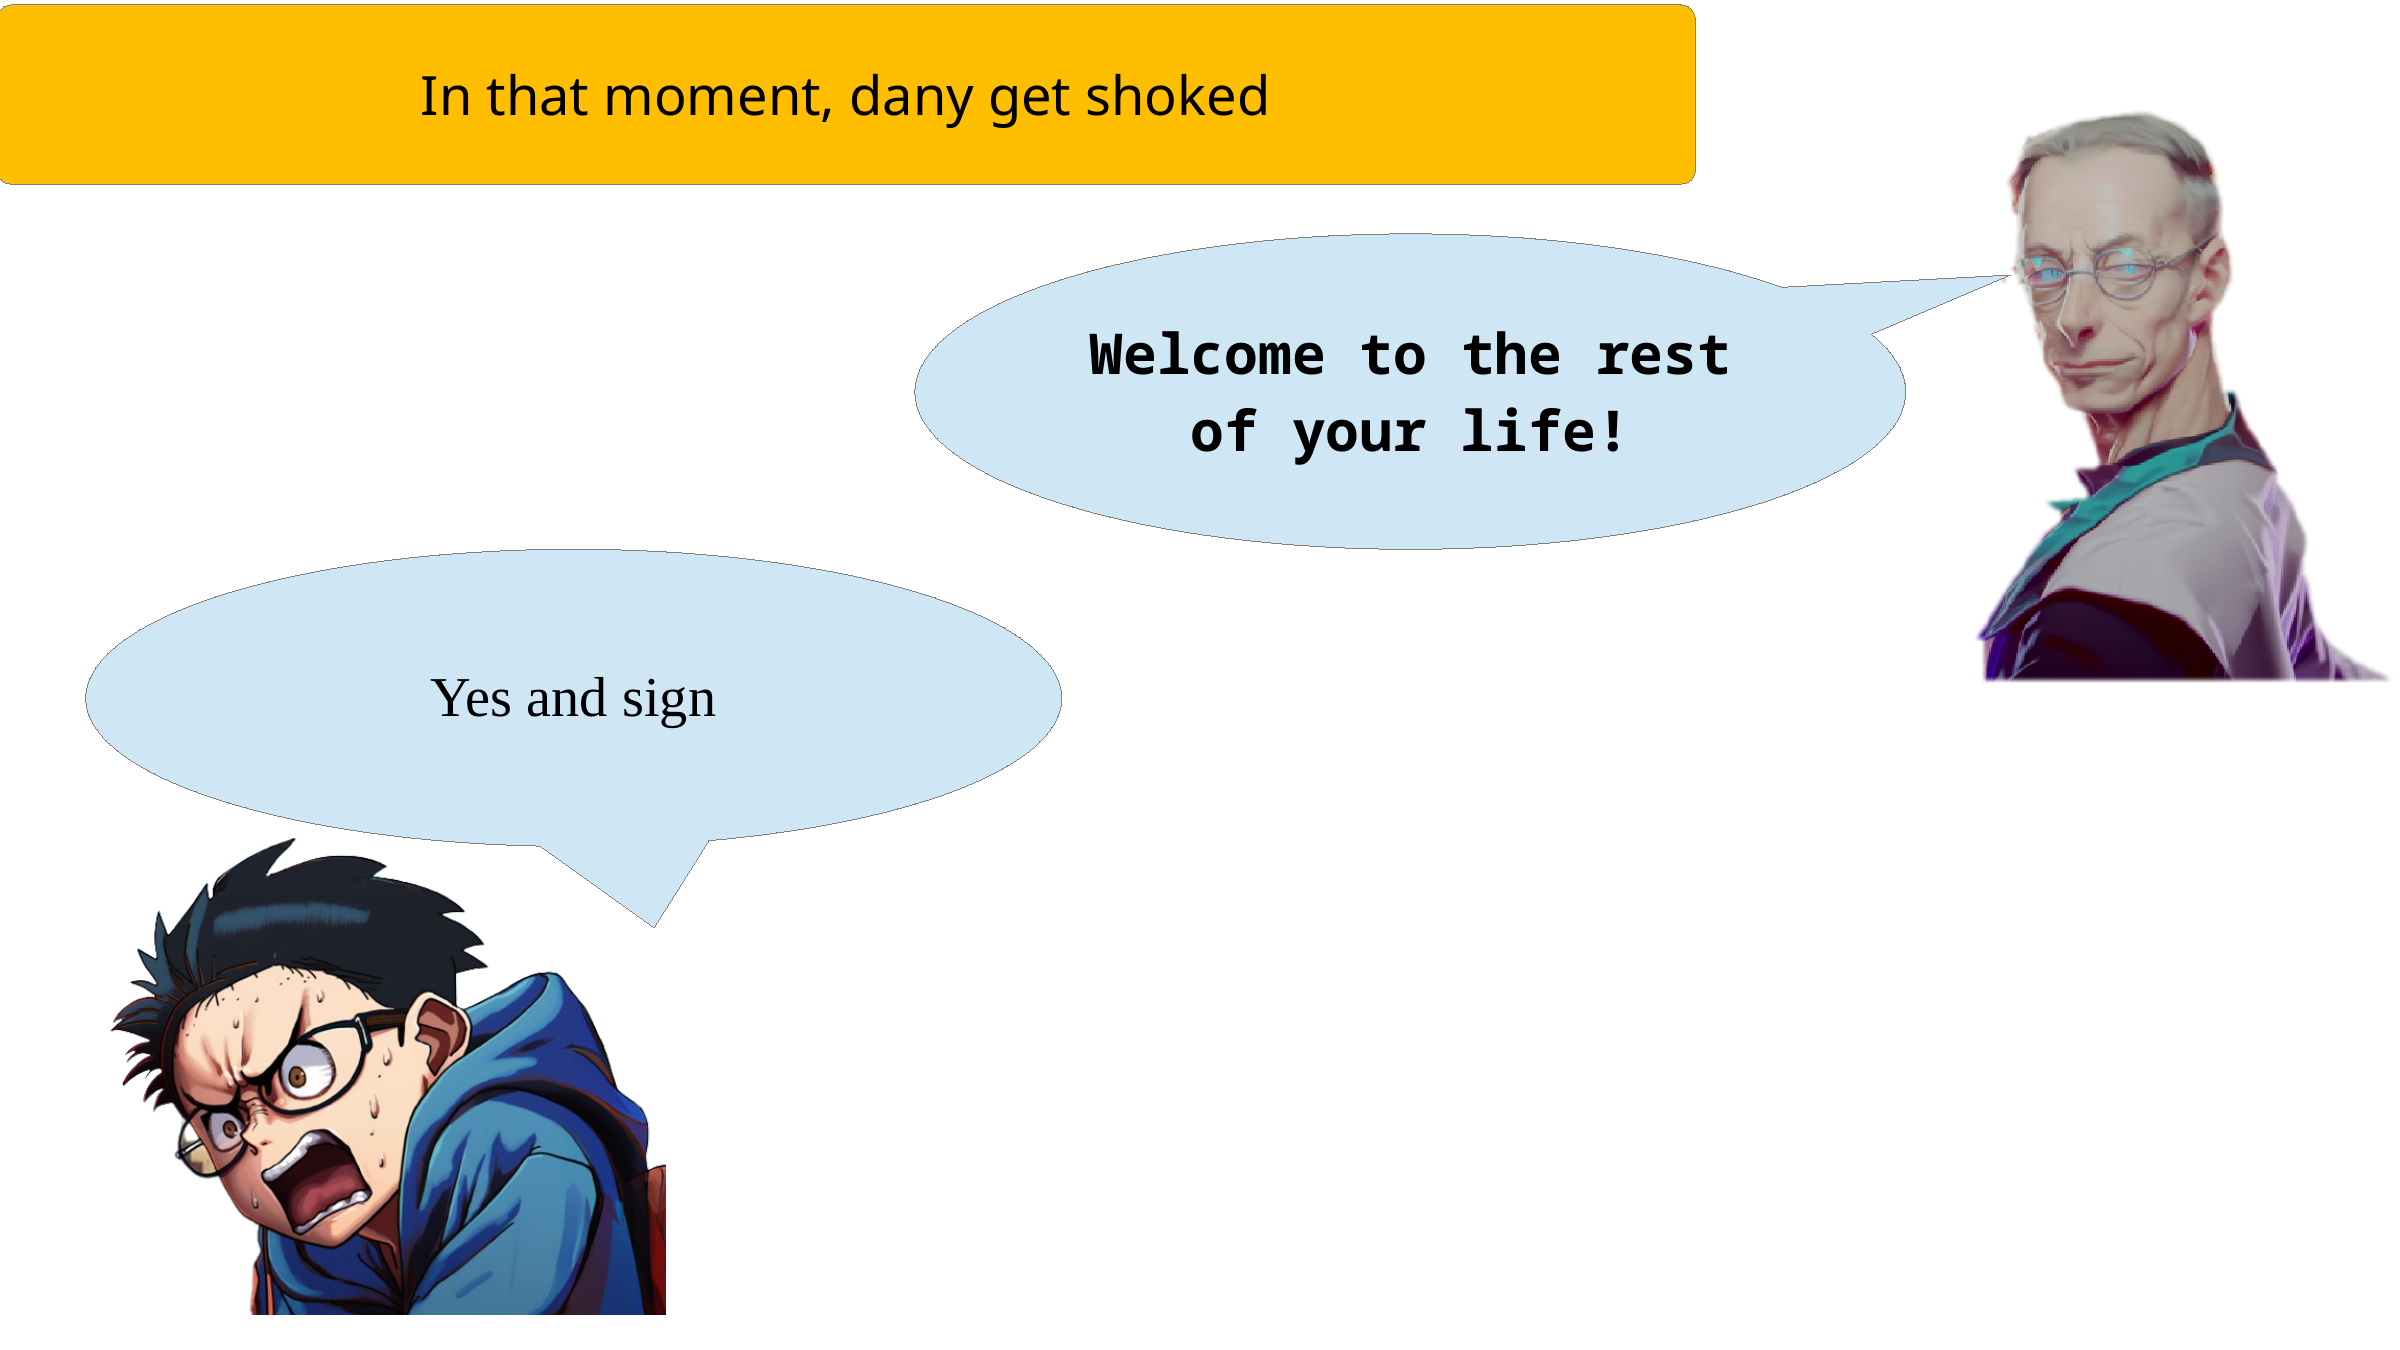

In that moment, dany get shoked
Welcome to the rest
 of your life!
Yes and sign
Scared Dany face
Dany looks around, and see Riky with a sleeping baby aura, and Tommy with a double headed aura.